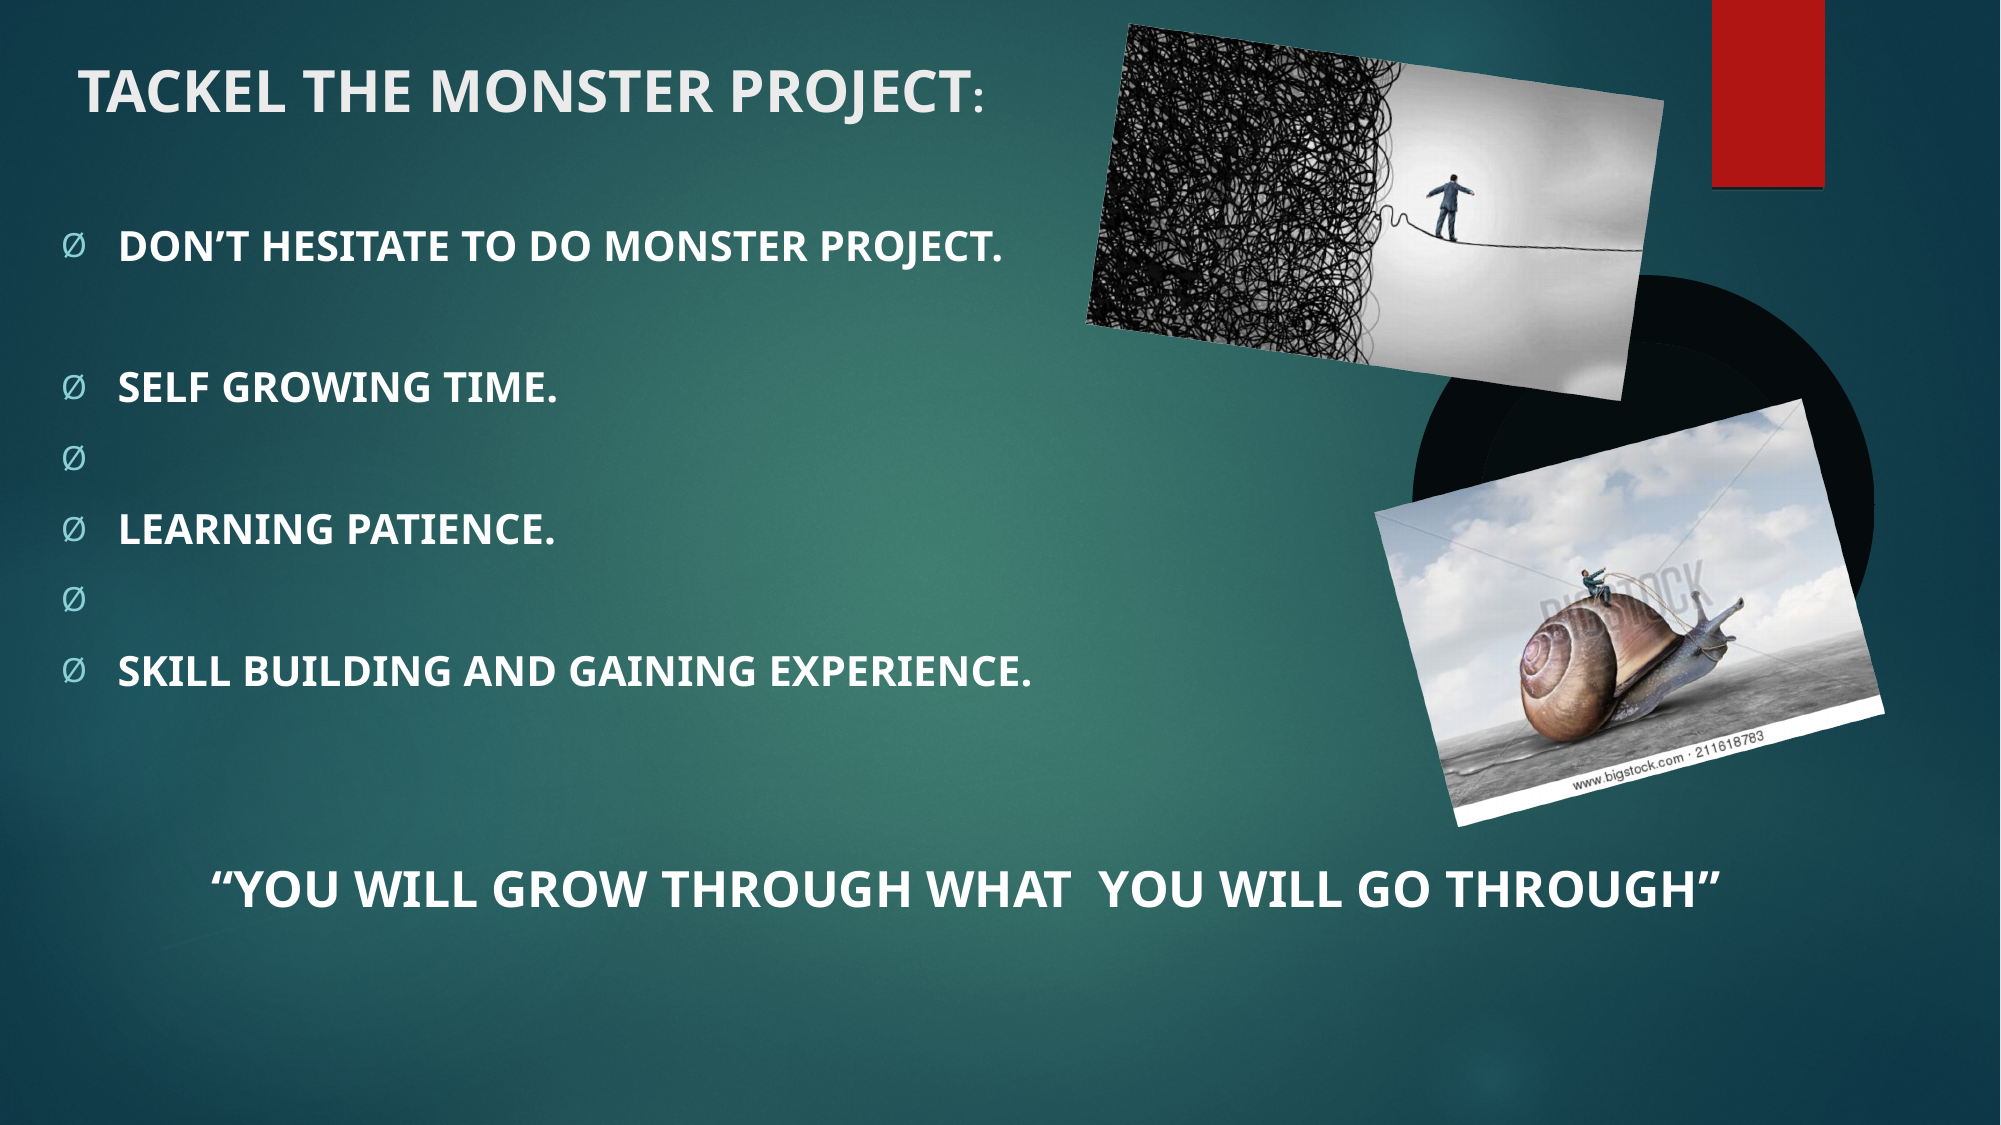

# TACKEL THE MONSTER PROJECT:
DON’T HESITATE TO DO MONSTER PROJECT.
SELF GROWING TIME.
LEARNING PATIENCE.
SKILL BUILDING AND GAINING EXPERIENCE.
		“YOU WILL GROW THROUGH WHAT YOU WILL GO THROUGH”